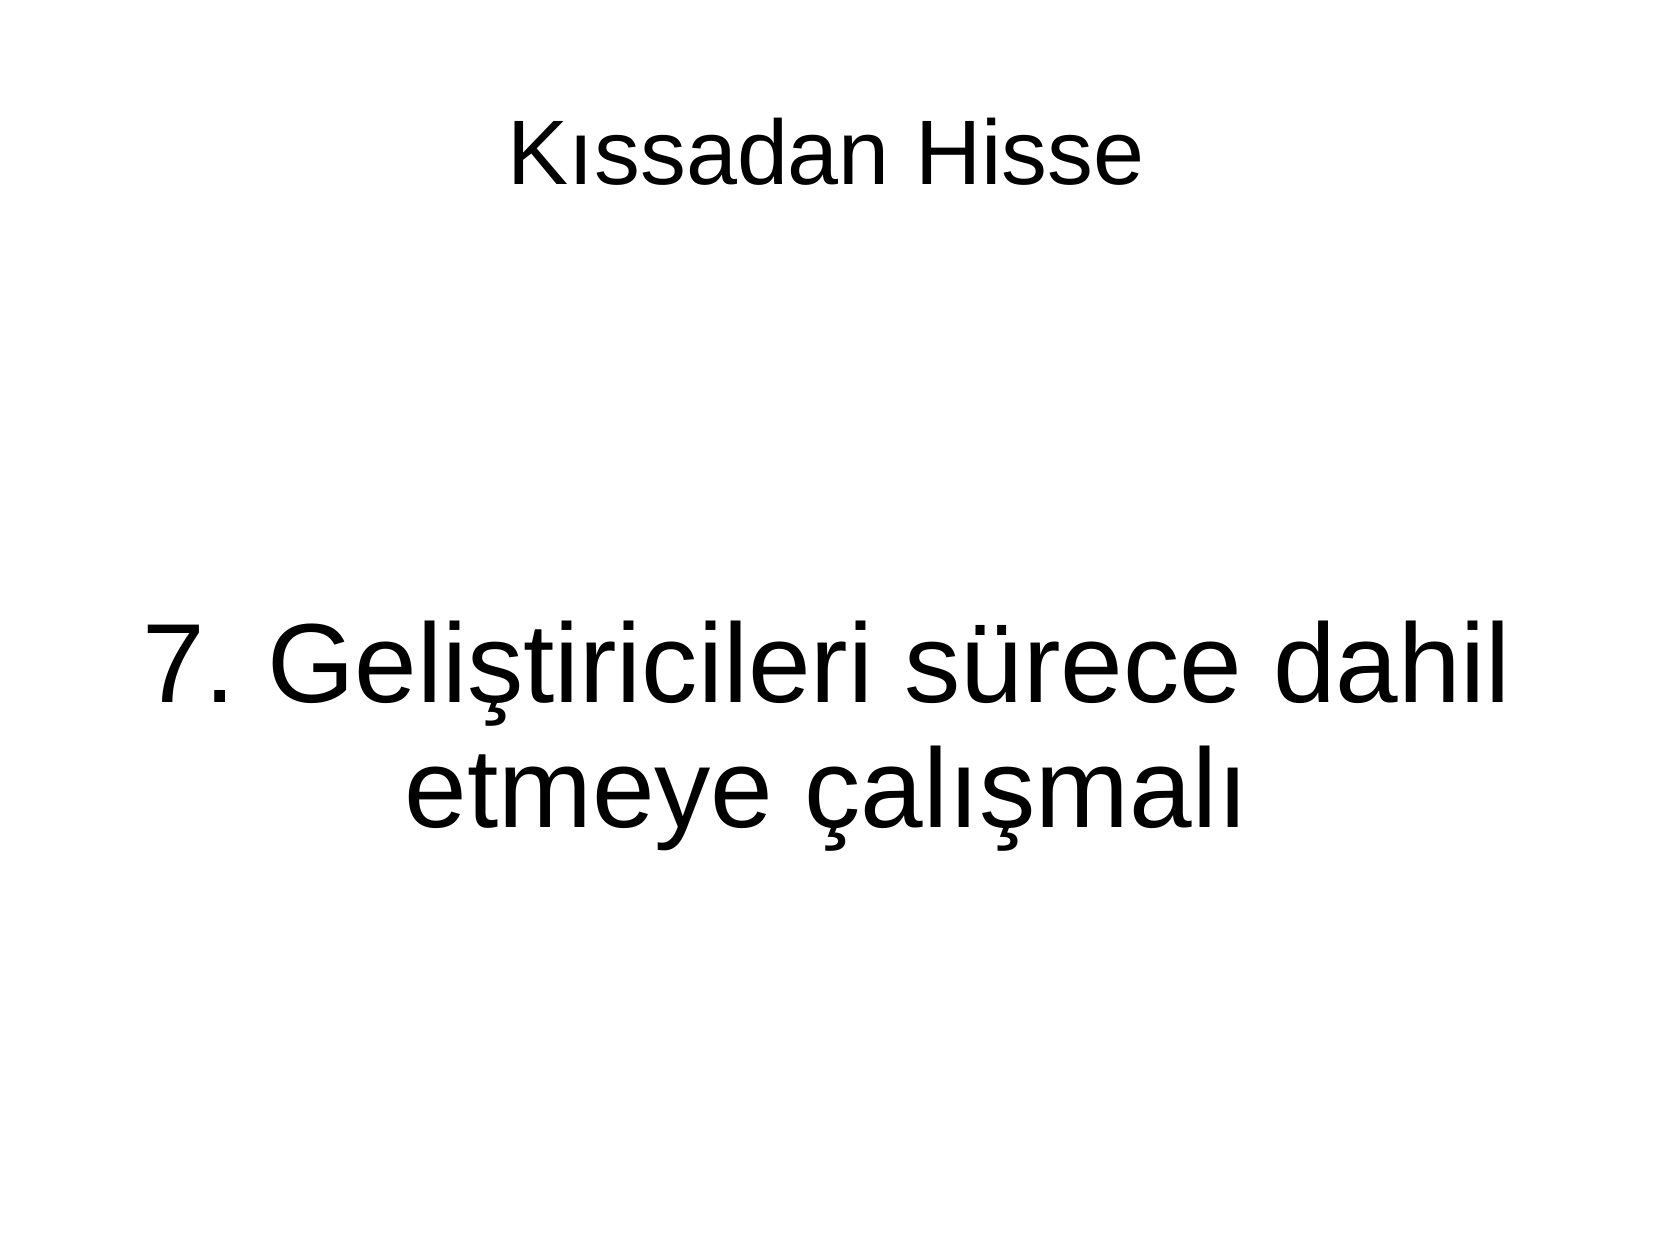

# Kıssadan Hisse
7. Geliştiricileri sürece dahil etmeye çalışmalı